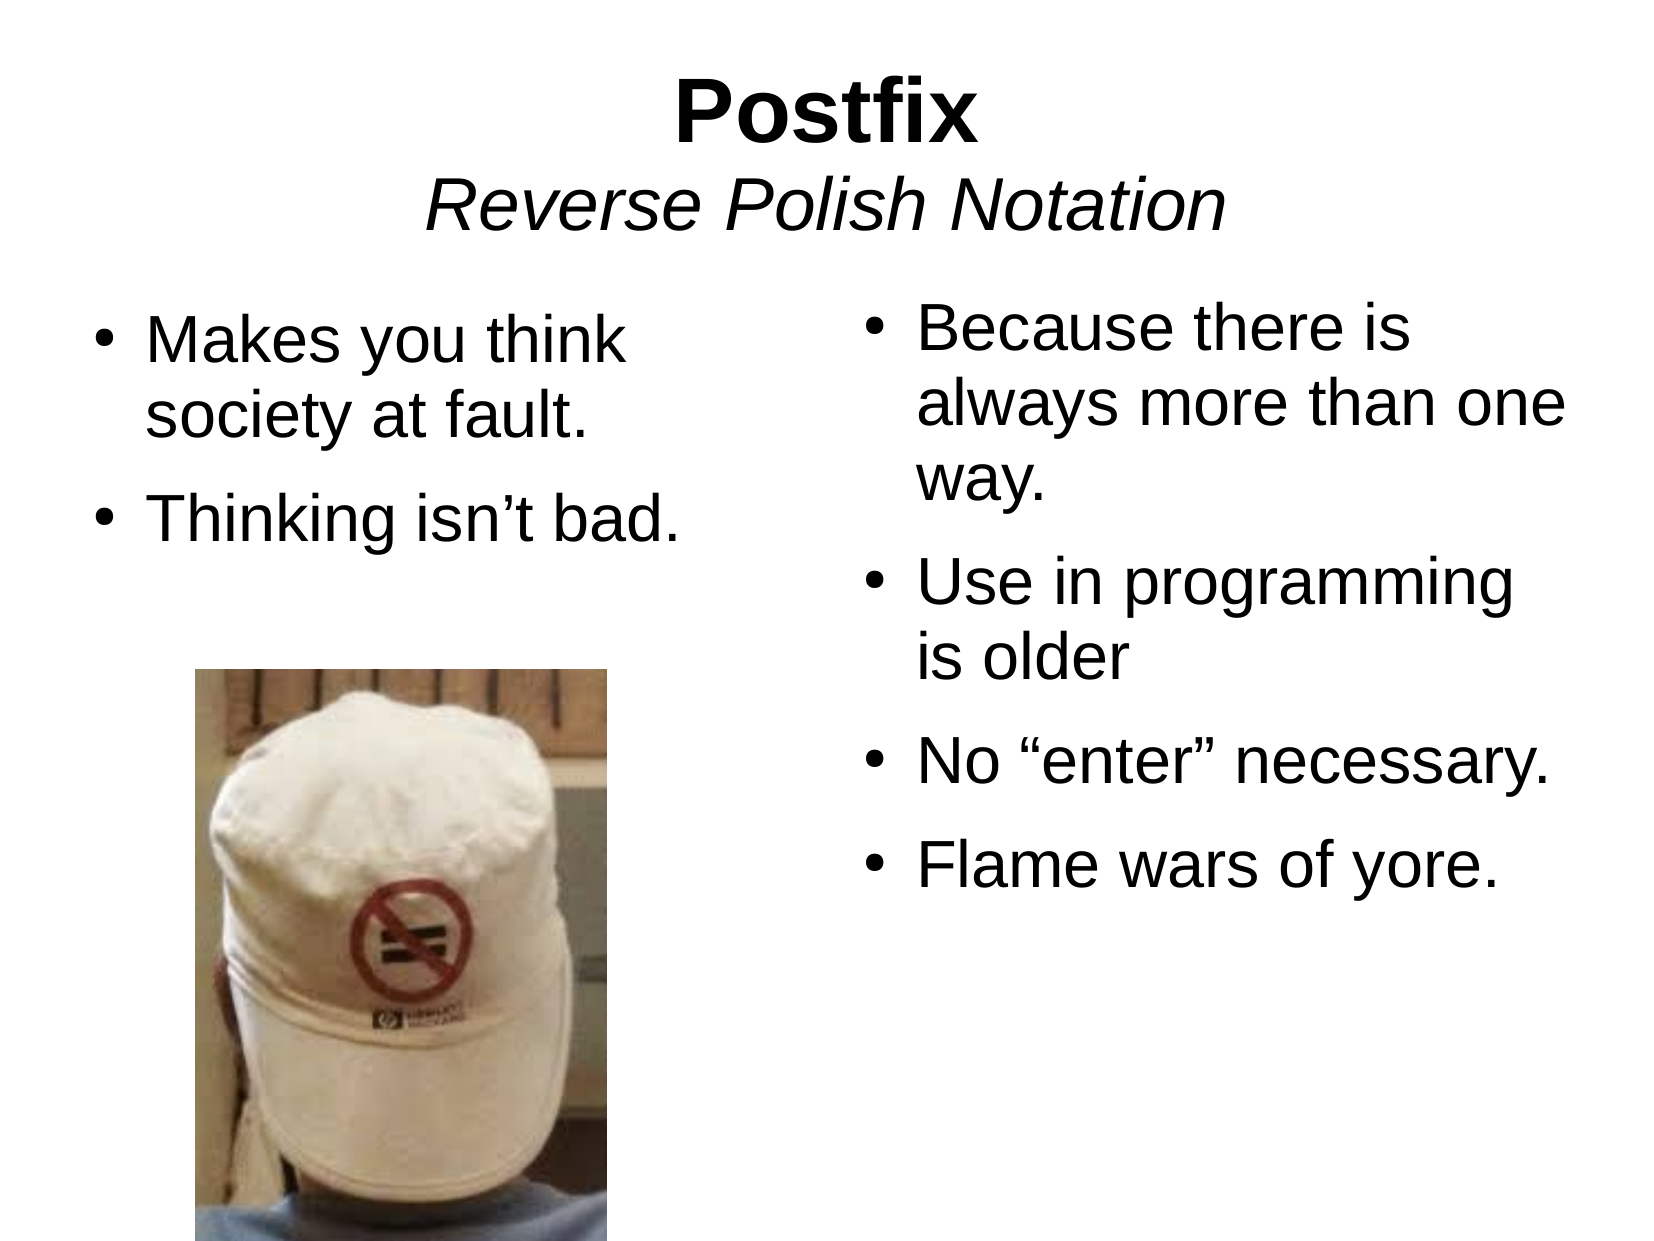

# Postfix Reverse Polish Notation
Because there is always more than one way.
Use in programming is older
No “enter” necessary.
Flame wars of yore.
Makes you think society at fault.
Thinking isn’t bad.